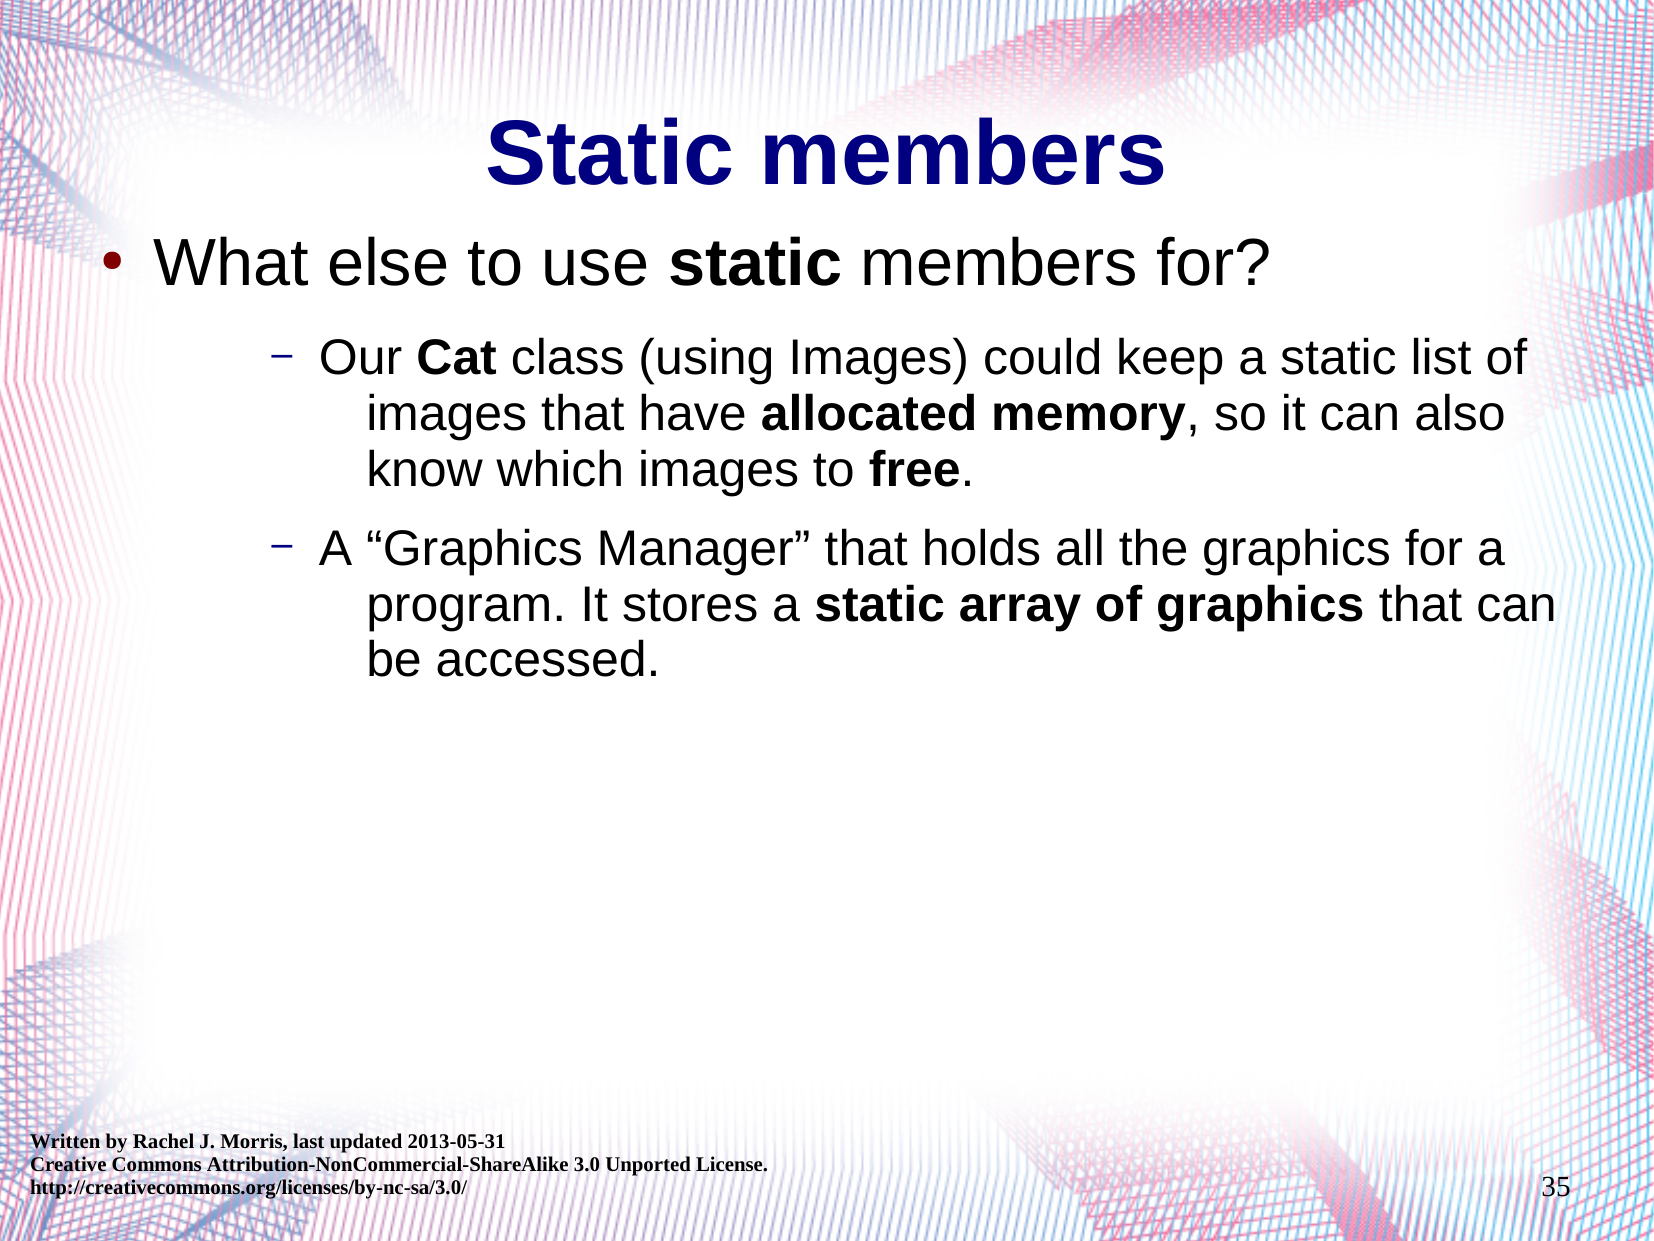

# Static members
What else to use static members for?
Our Cat class (using Images) could keep a static list of images that have allocated memory, so it can also know which images to free.
A “Graphics Manager” that holds all the graphics for a program. It stores a static array of graphics that can be accessed.
35